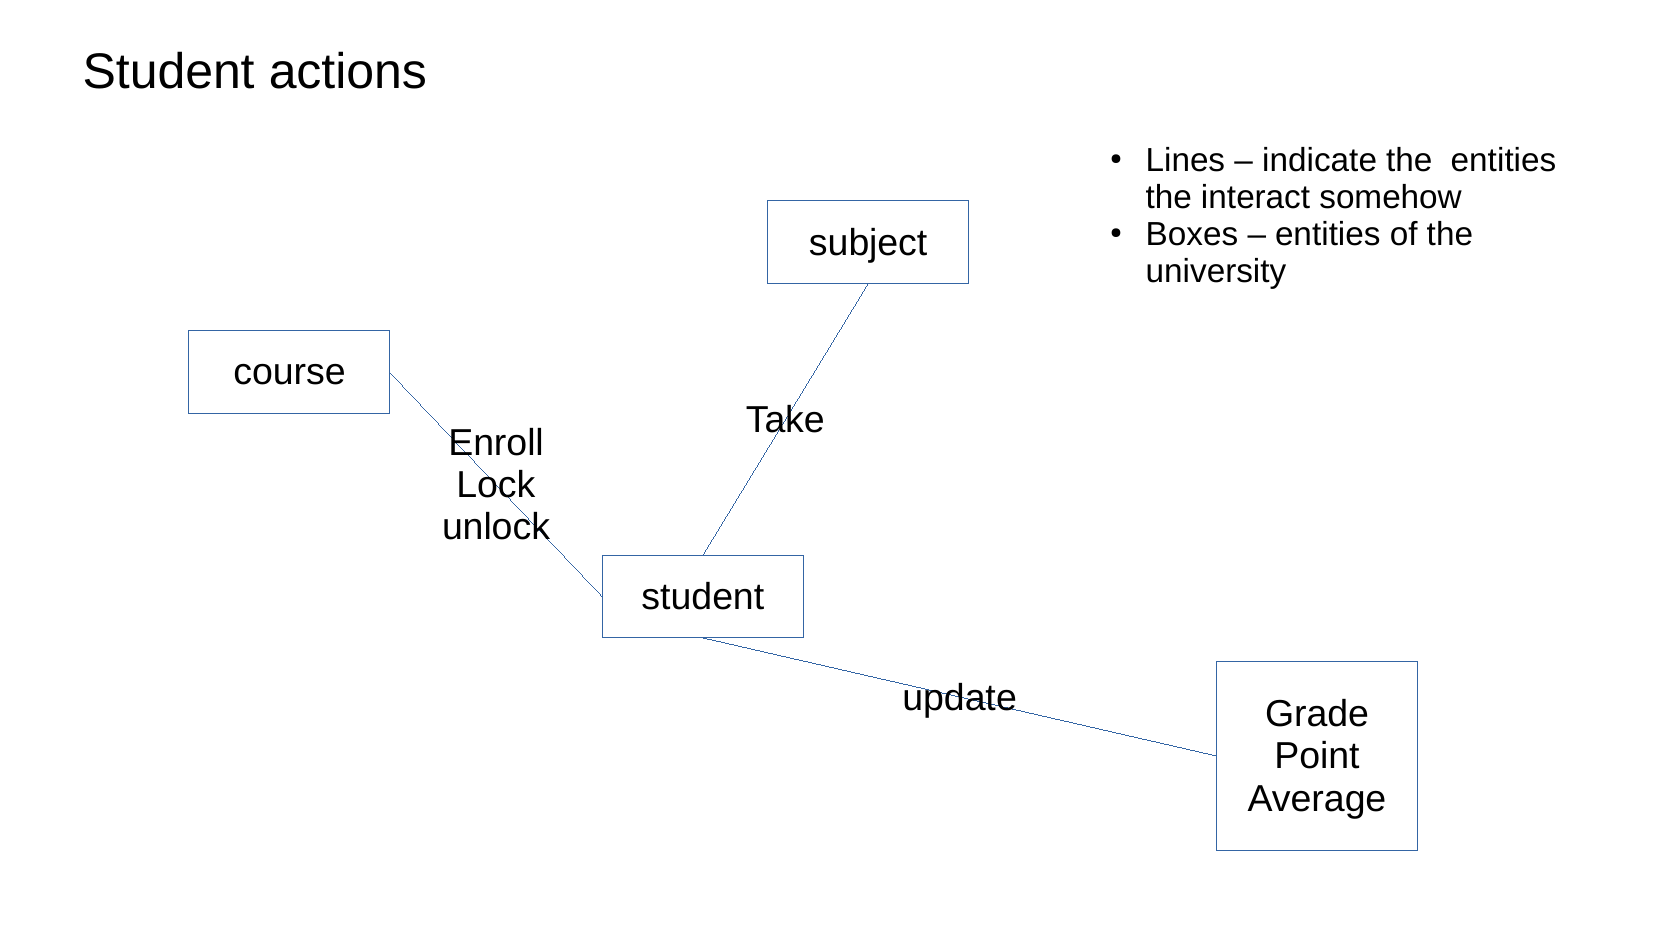

# Student actions
Lines – indicate the entities the interact somehow
Boxes – entities of the university
subject
course
student
Grade
Point
Average